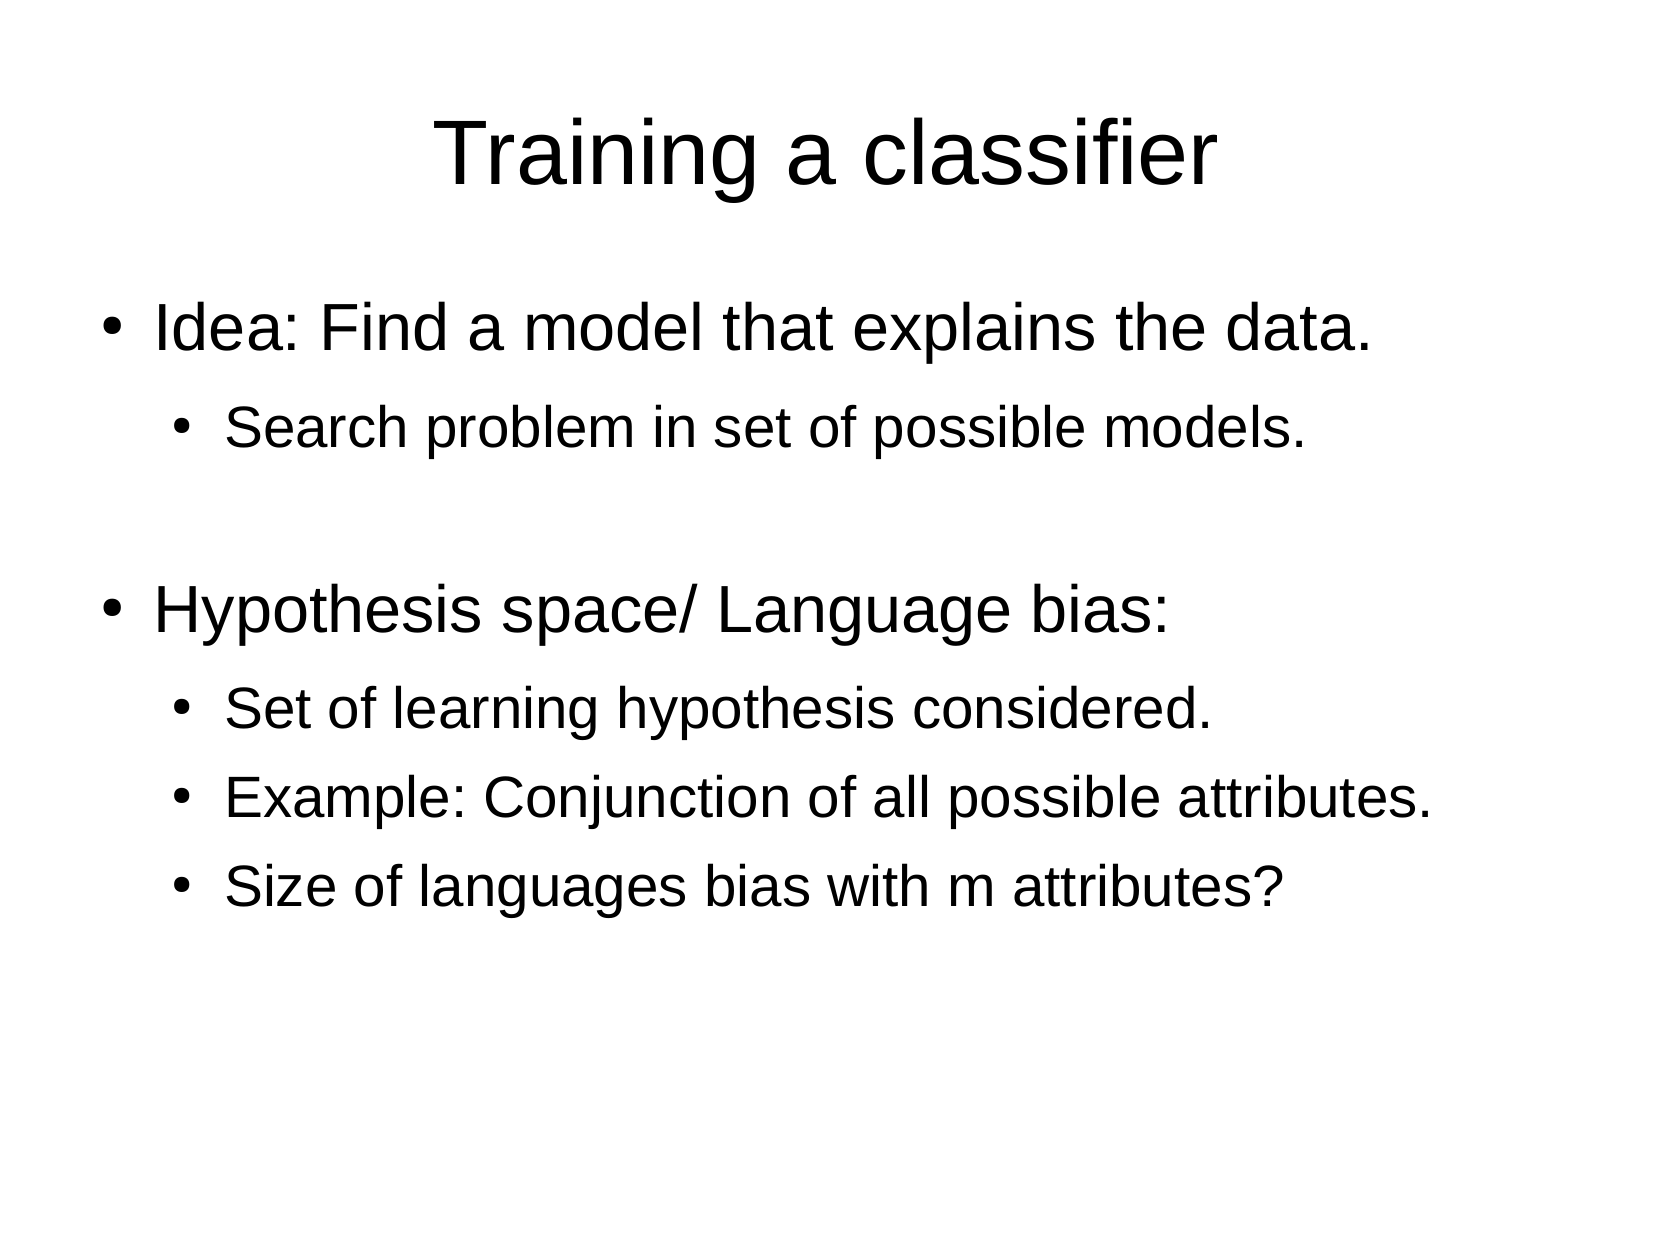

# Training a classifier
Idea: Find a model that explains the data.
Search problem in set of possible models.
Hypothesis space/ Language bias:
Set of learning hypothesis considered.
Example: Conjunction of all possible attributes.
Size of languages bias with m attributes?